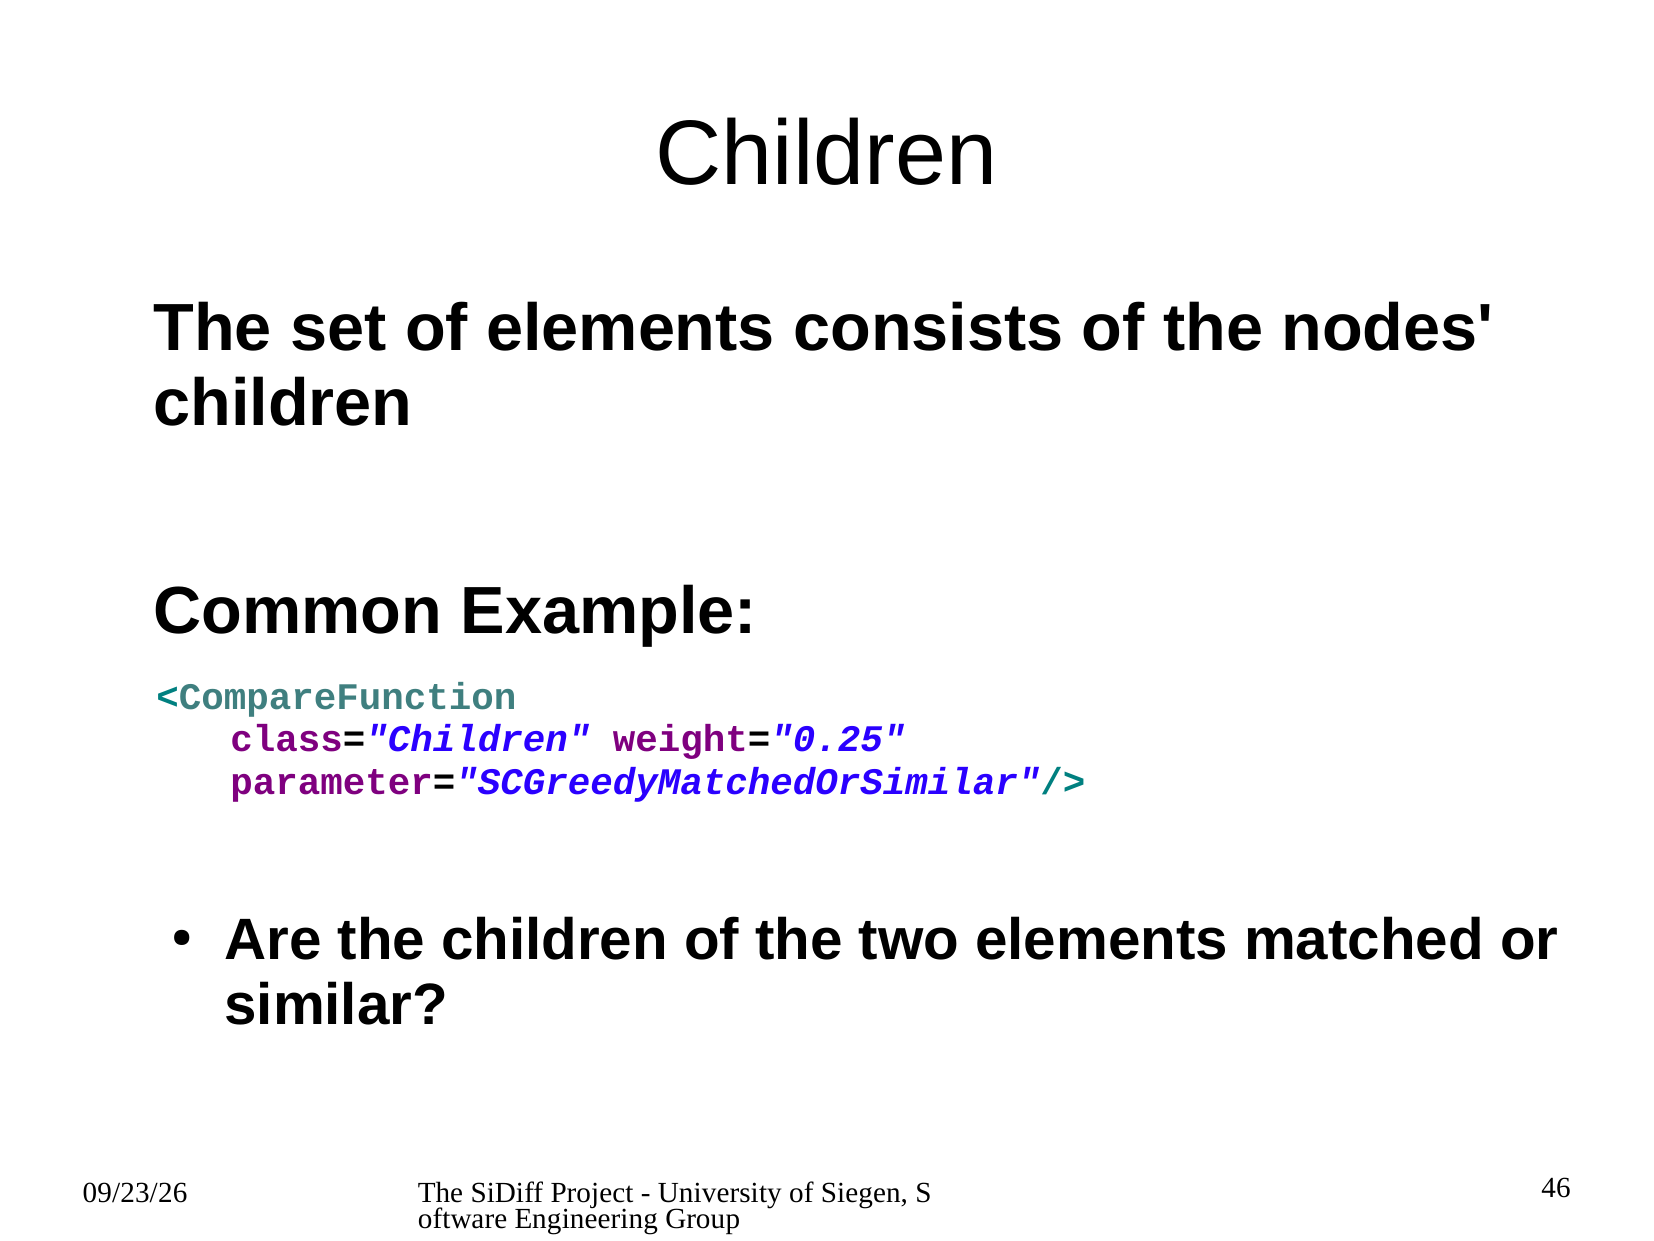

# Children
The set of elements consists of the nodes' children
Common Example:
 	<CompareFunction
 		class="Children" weight="0.25"
	 	parameter="SCGreedyMatchedOrSimilar"/>
Are the children of the two elements matched or similar?
46
The SiDiff Project - University of Siegen, Software Engineering Group